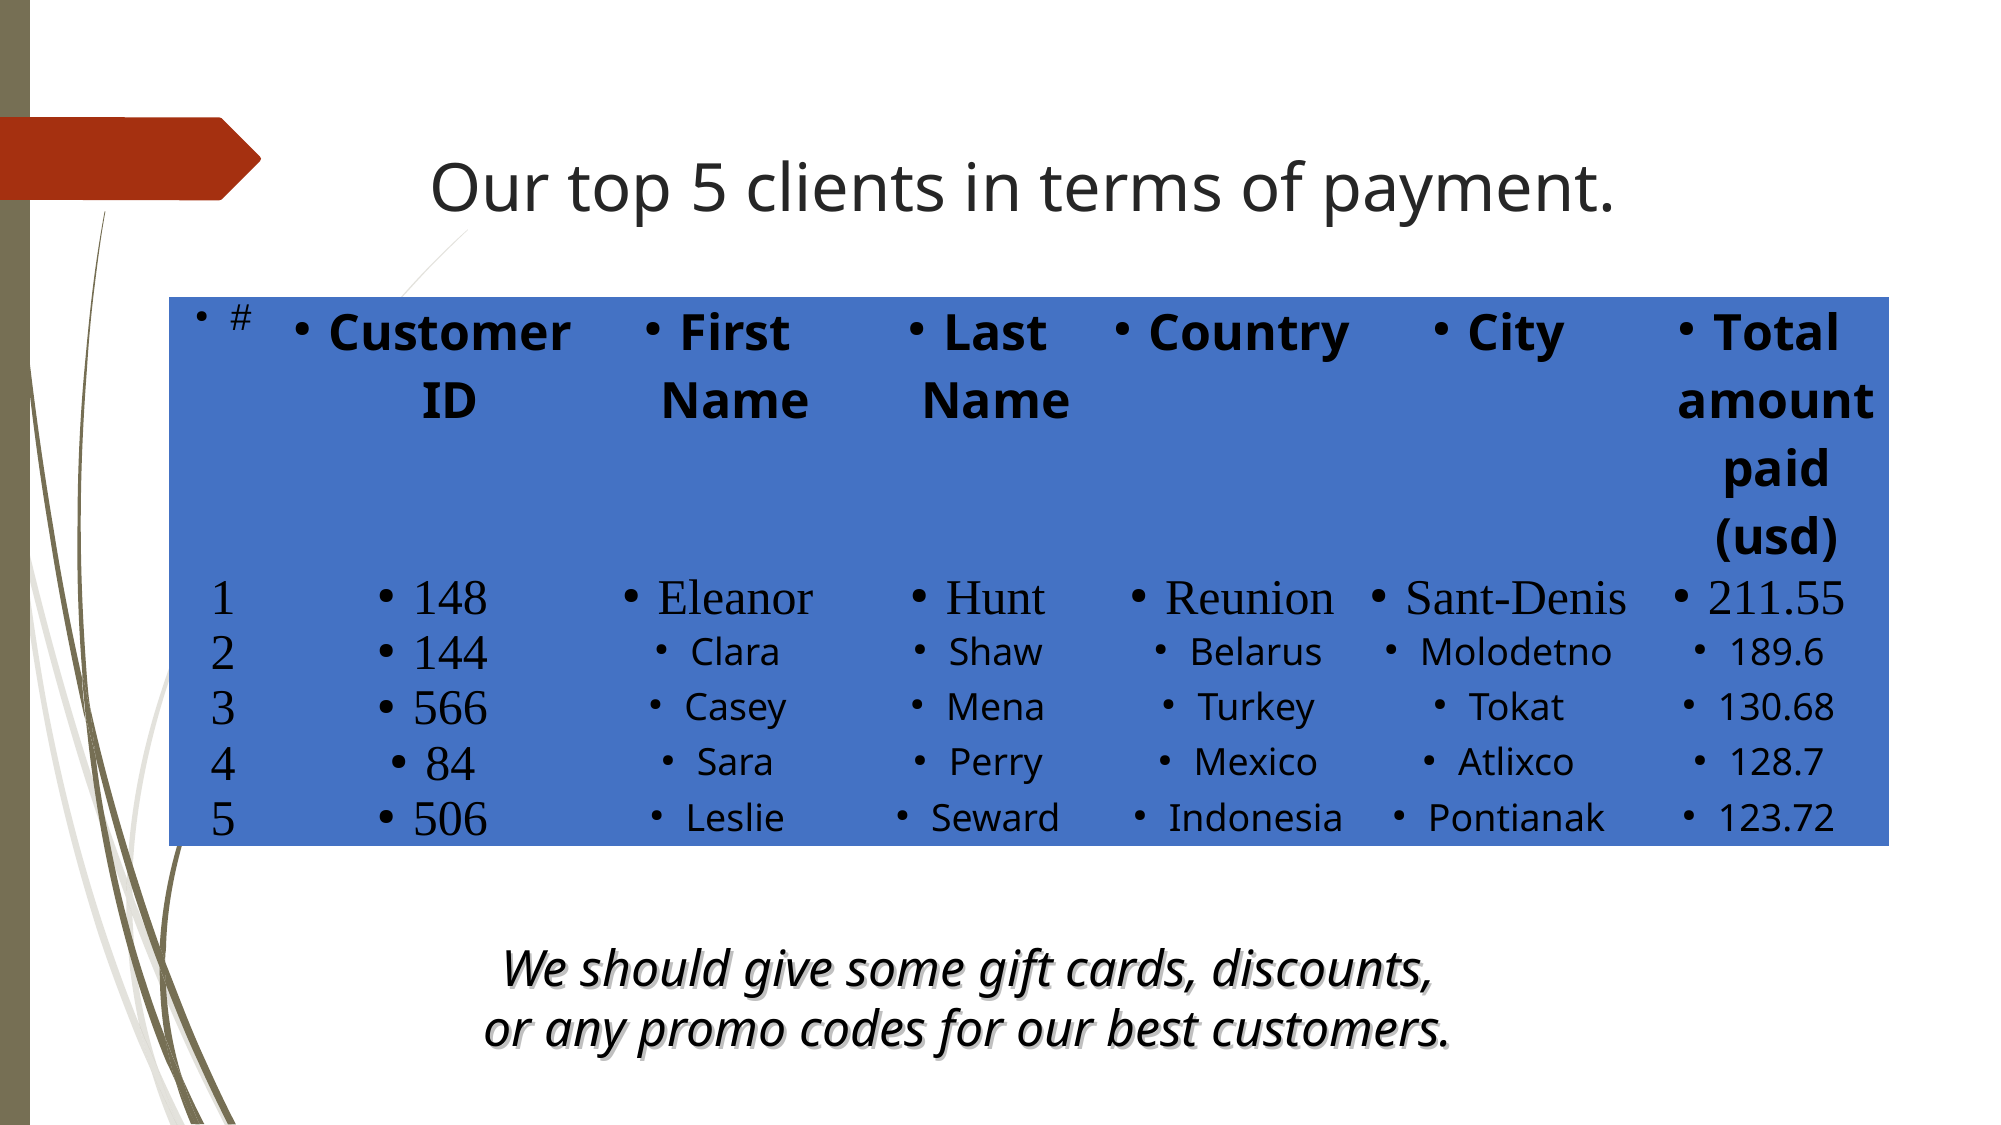

# Our top 5 clients in terms of payment.
| # | Customer ID | First Name | Last Name | Country | City | Total amount paid (usd) |
| --- | --- | --- | --- | --- | --- | --- |
| 1 | 148 | Eleanor | Hunt | Reunion | Sant-Denis | 211.55 |
| 2 | 144 | Clara | Shaw | Belarus | Molodetno | 189.6 |
| 3 | 566 | Casey | Mena | Turkey | Tokat | 130.68 |
| 4 | 84 | Sara | Perry | Mexico | Atlixco | 128.7 |
| 5 | 506 | Leslie | Seward | Indonesia | Pontianak | 123.72 |
We should give some gift cards, discounts,
or any promo codes for our best customers.